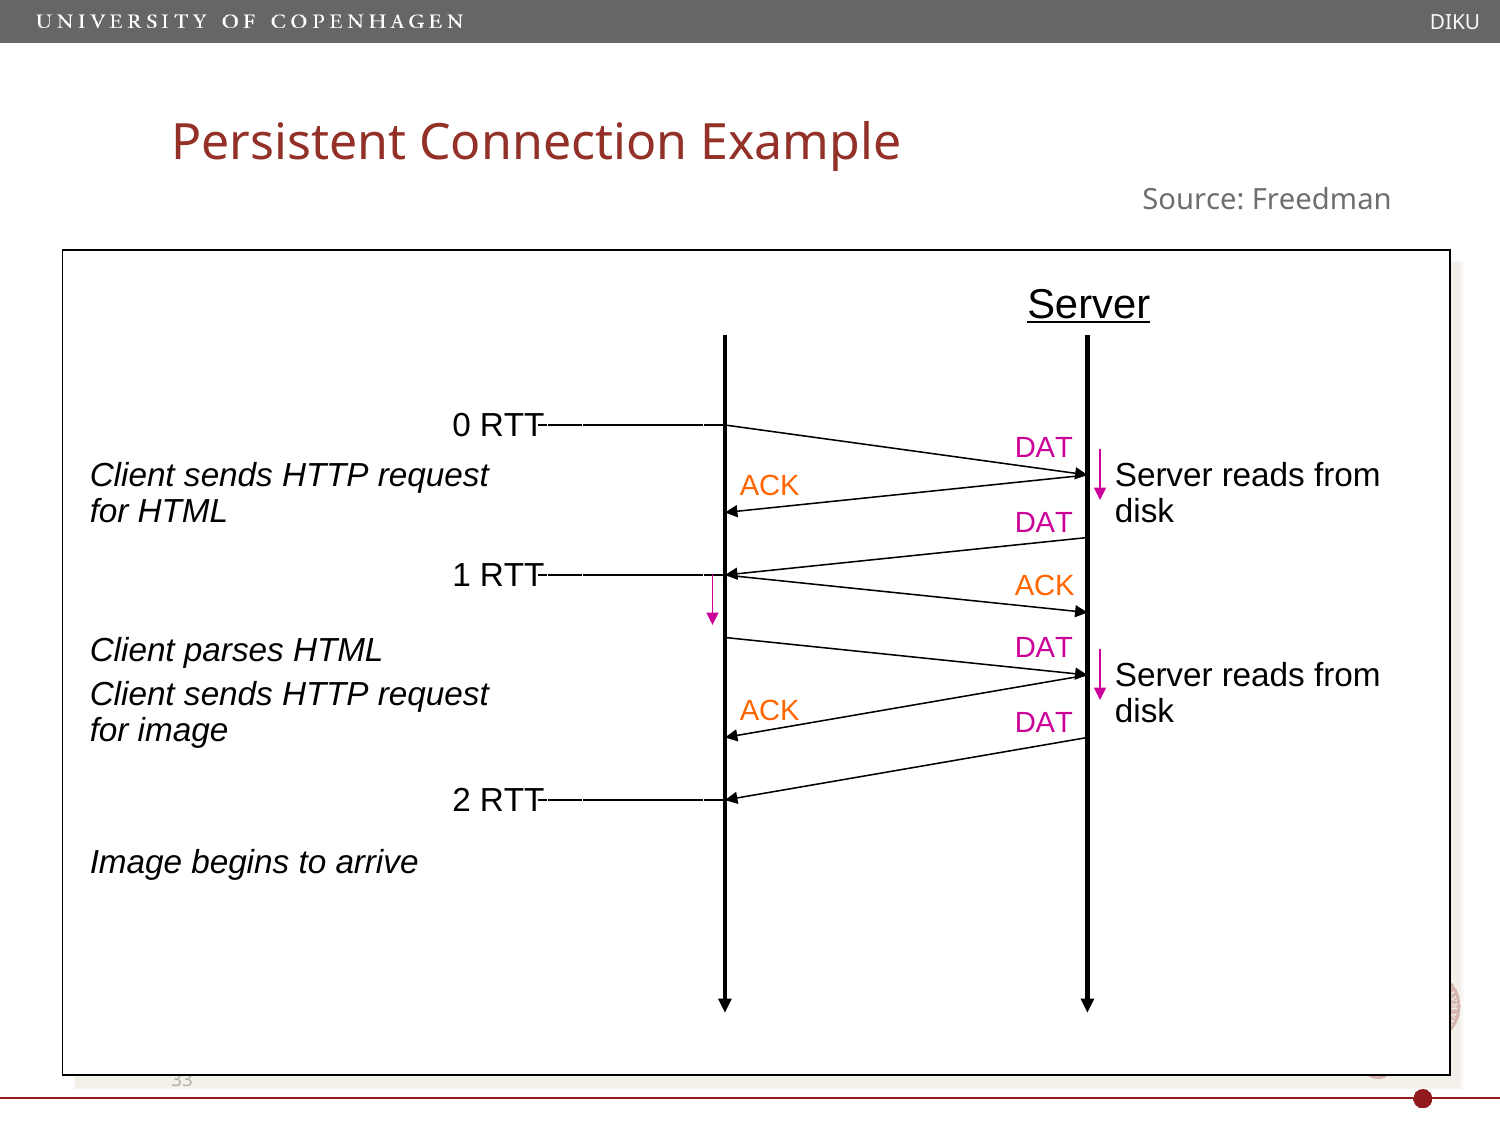

DIKU
# Persistent Connection Example
Source: Freedman
Server
Client
0 RTT
DAT
Client sends HTTP request for HTML
Server reads from disk
ACK
DAT
1 RTT
ACK
Client parses HTML
Client sends HTTP request for image
DAT
Server reads from disk
ACK
DAT
2 RTT
Image begins to arrive